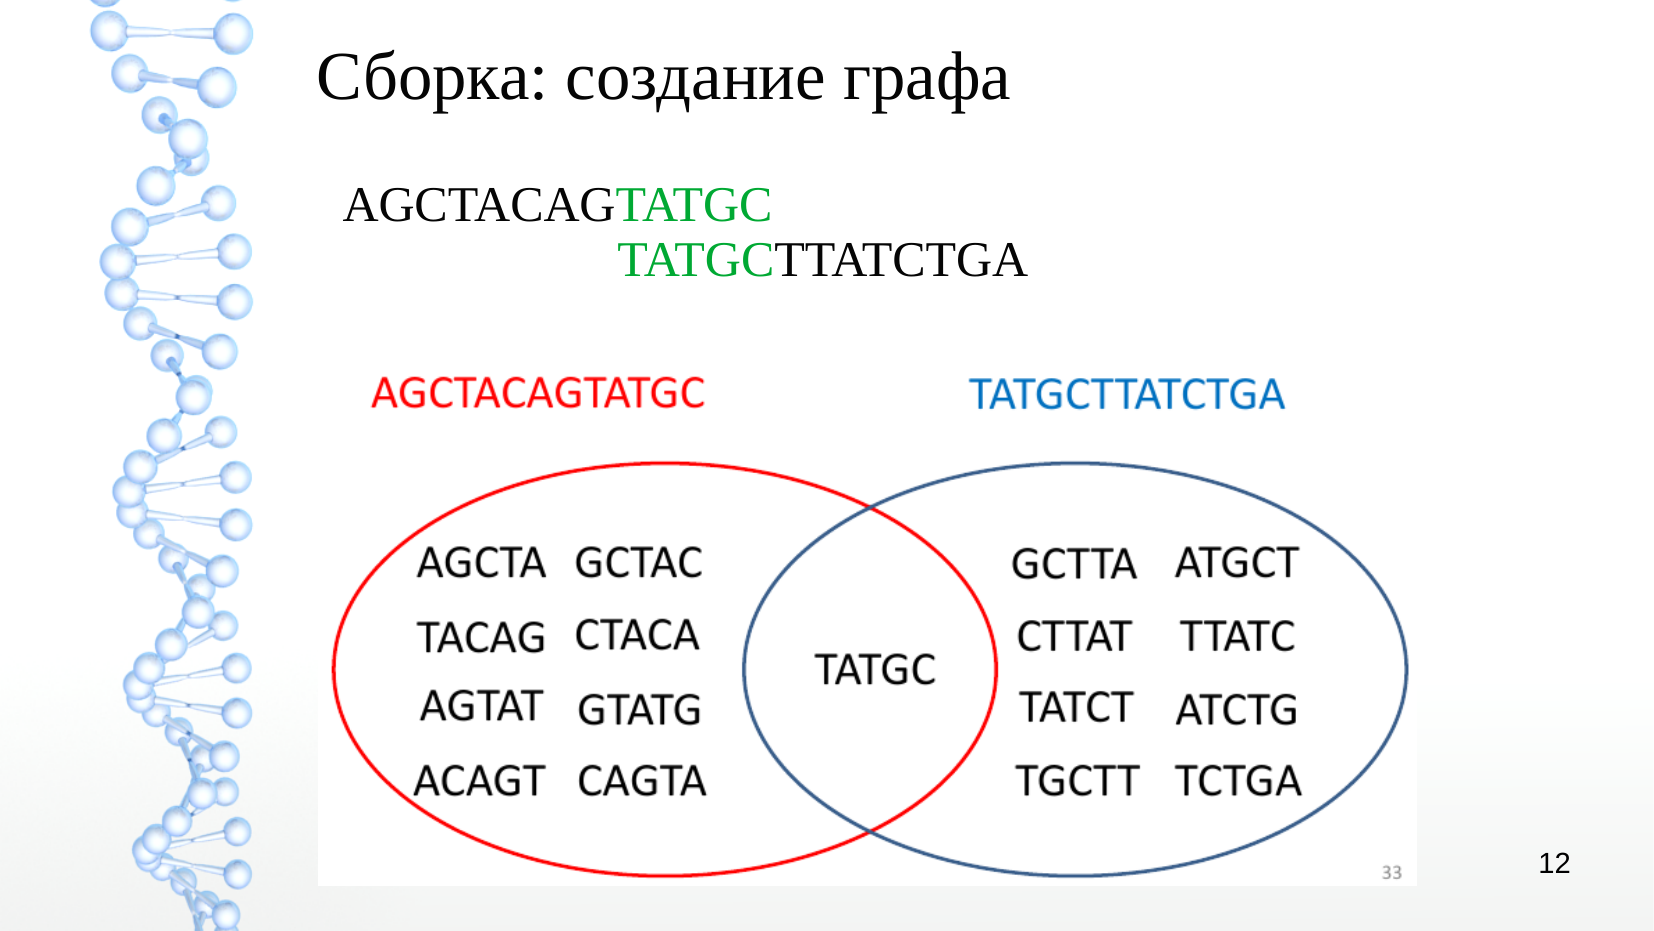

# Сборка: создание графа
AGCTACAGTATGC
 TATGCTTATCTGA
12